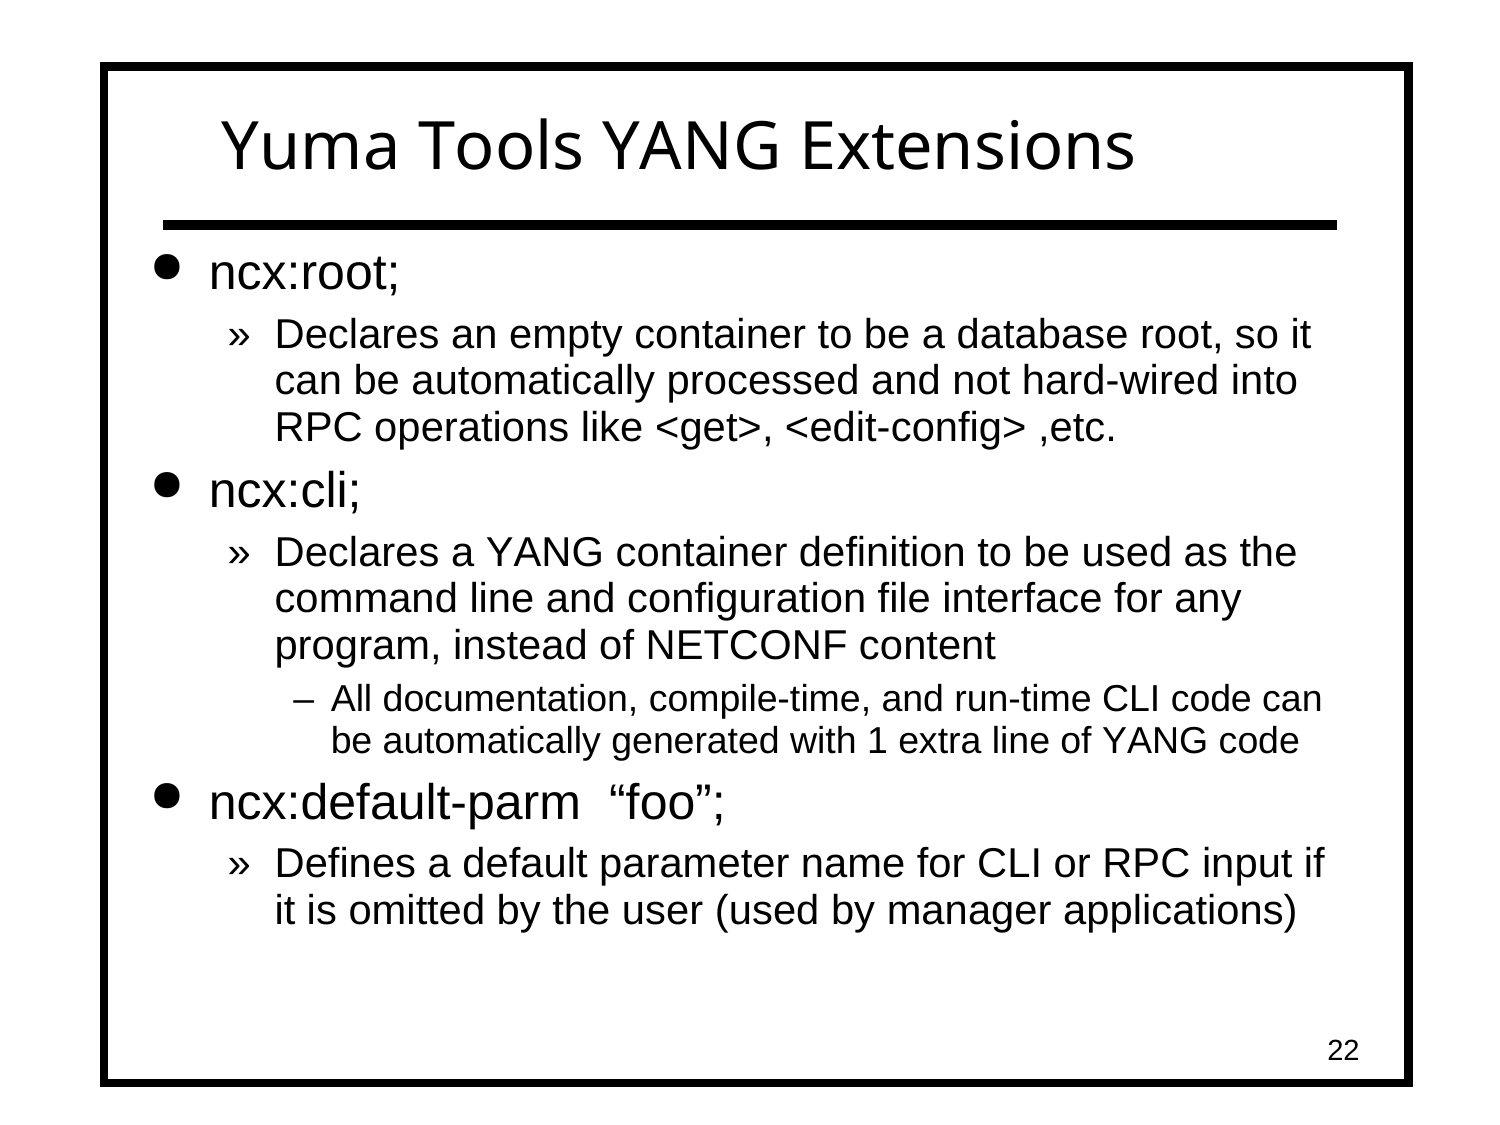

# Yuma Tools YANG Extensions
ncx:root;
Declares an empty container to be a database root, so it can be automatically processed and not hard-wired into RPC operations like <get>, <edit-config> ,etc.
ncx:cli;
Declares a YANG container definition to be used as the command line and configuration file interface for any program, instead of NETCONF content
All documentation, compile-time, and run-time CLI code can be automatically generated with 1 extra line of YANG code
ncx:default-parm “foo”;
Defines a default parameter name for CLI or RPC input if it is omitted by the user (used by manager applications)
22